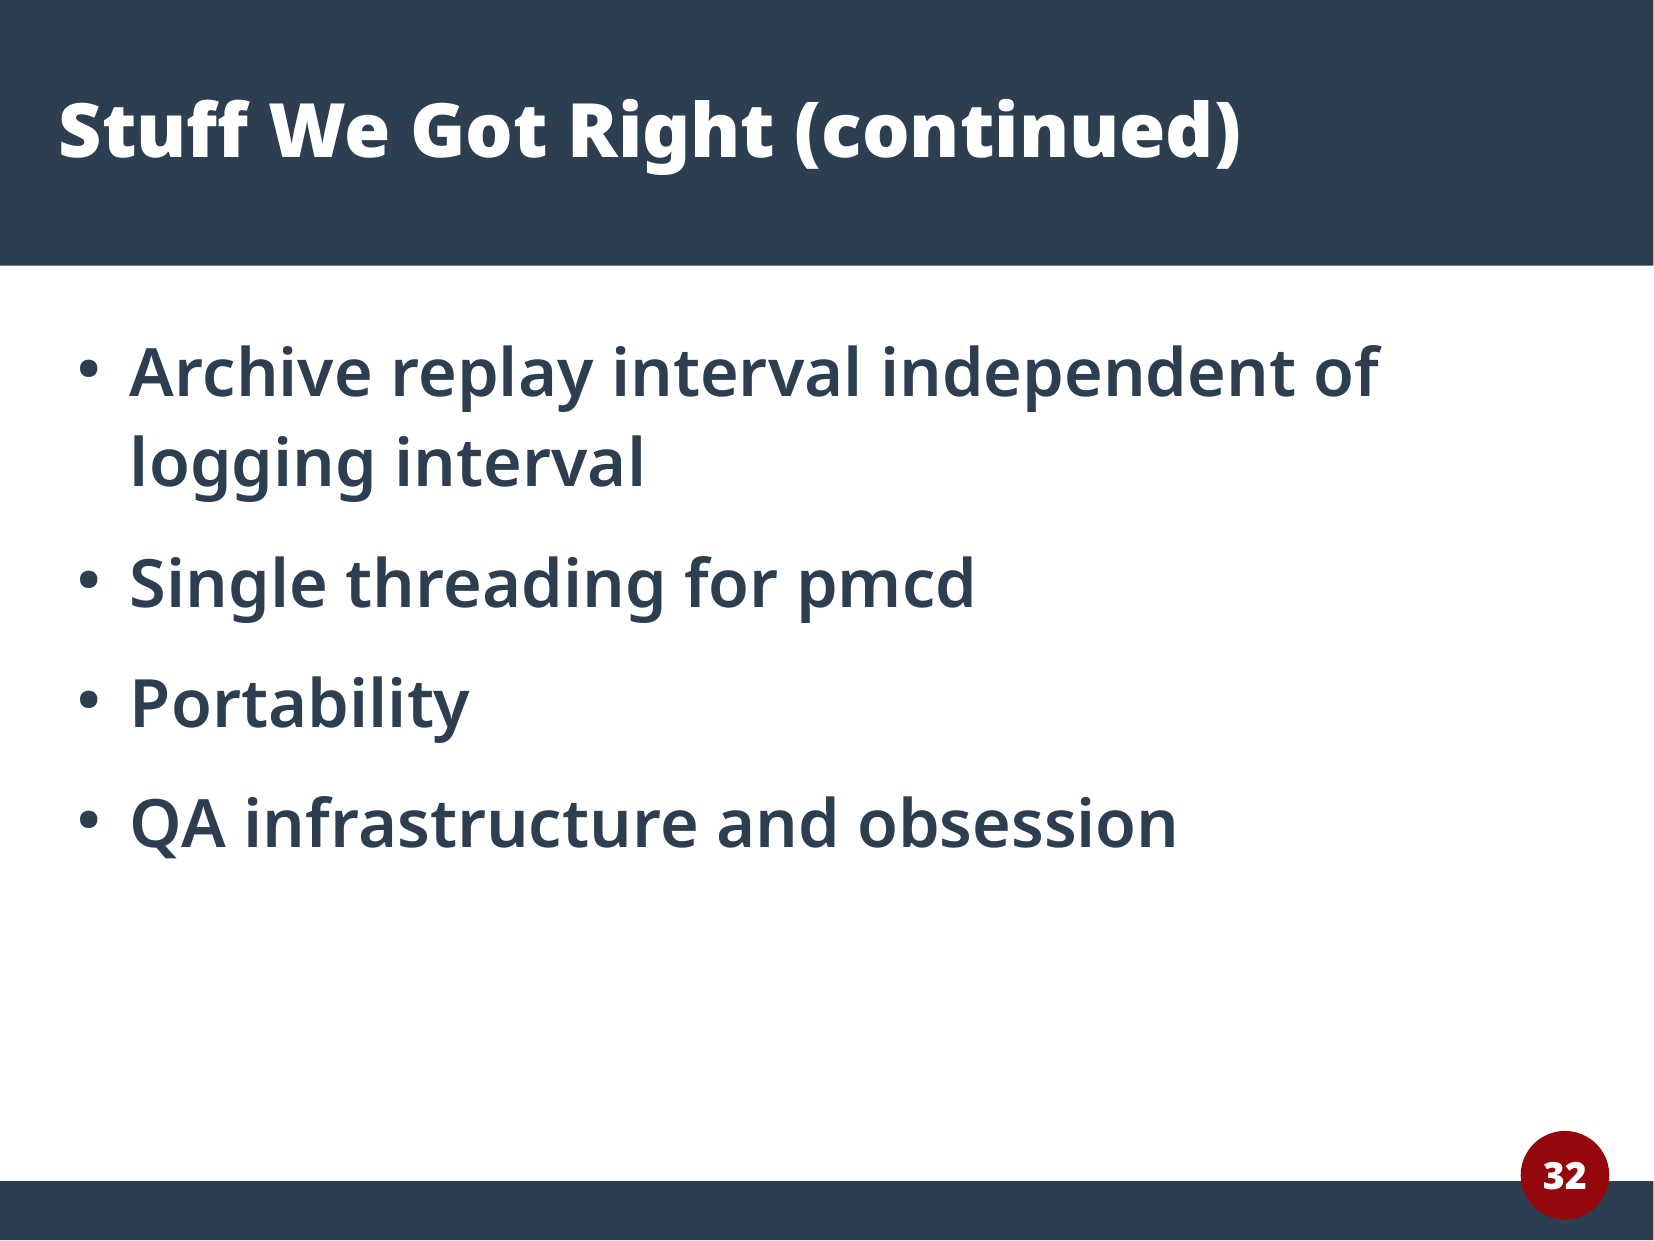

# Stuff We Got Right (continued)
Archive replay interval independent of logging interval
Single threading for pmcd
Portability
QA infrastructure and obsession
32